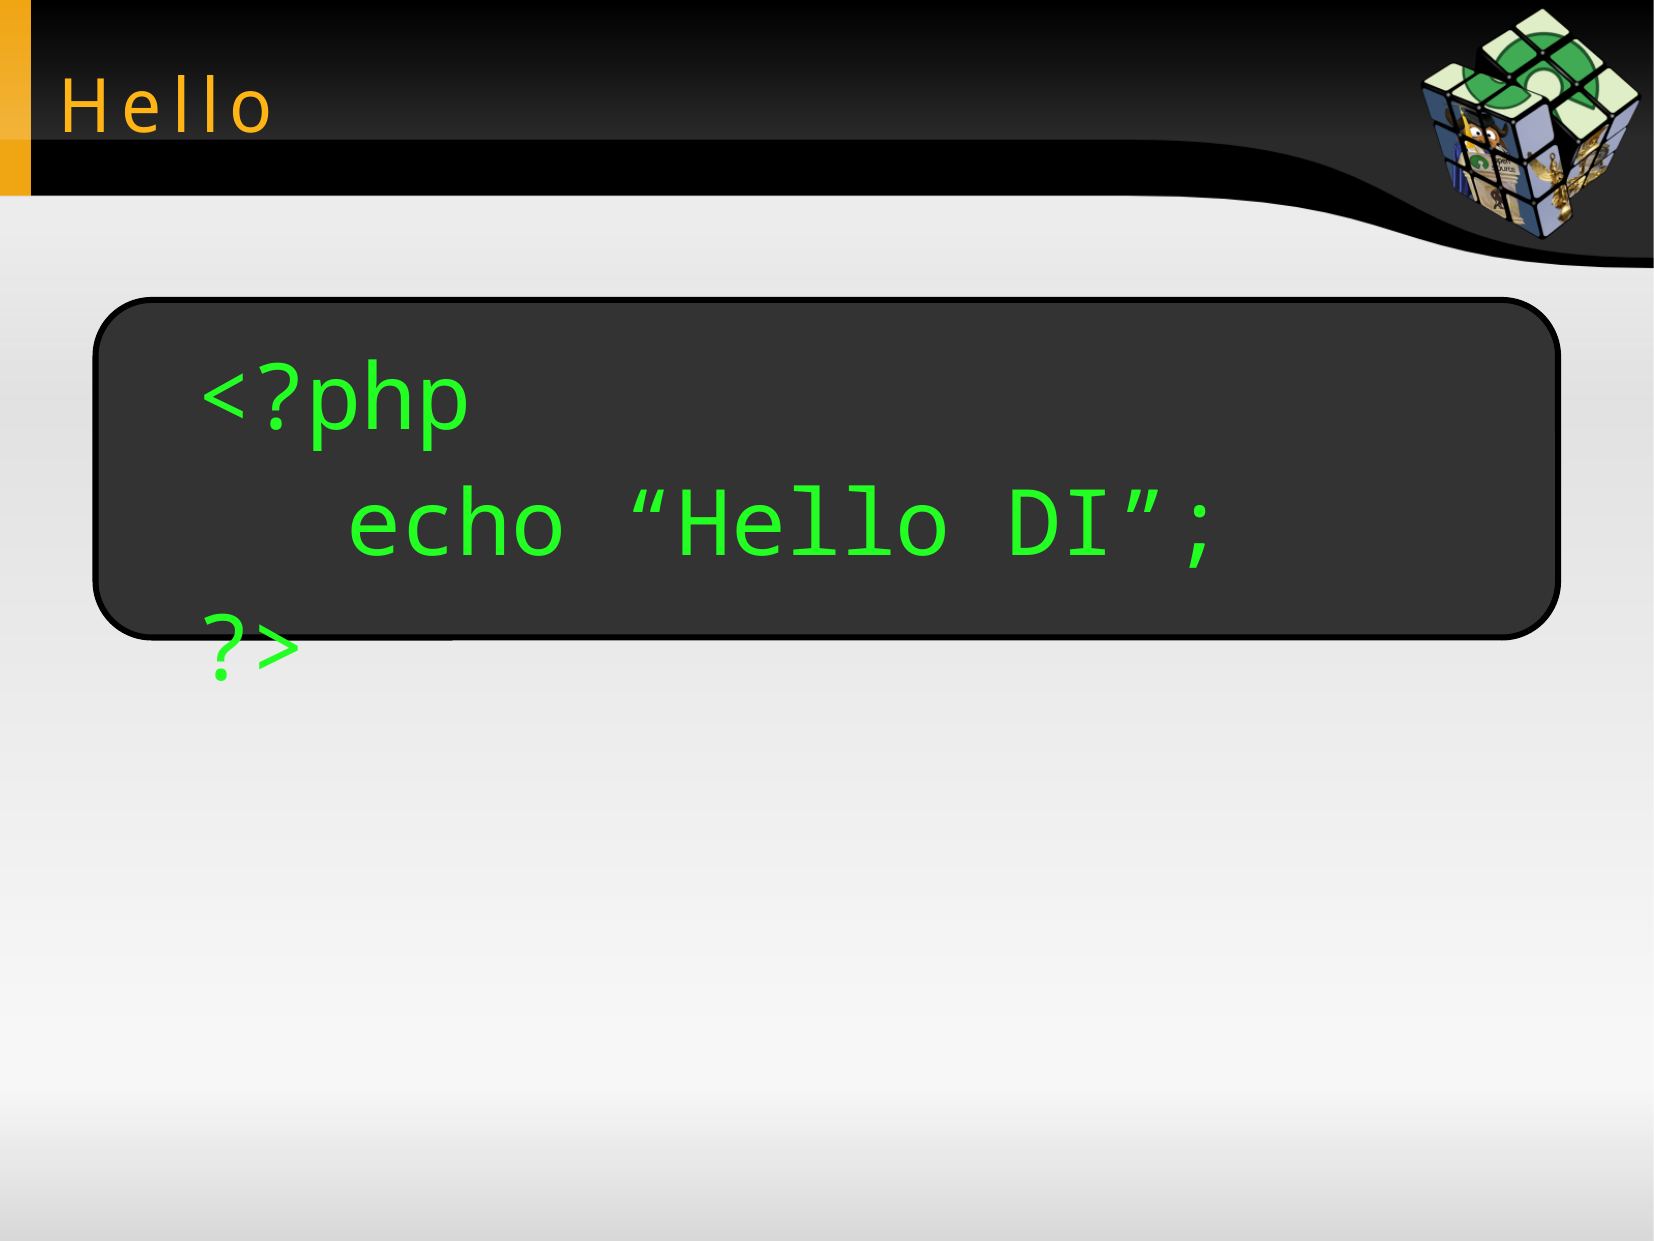

# Hello
<?php
		echo “Hello DI”;
?>